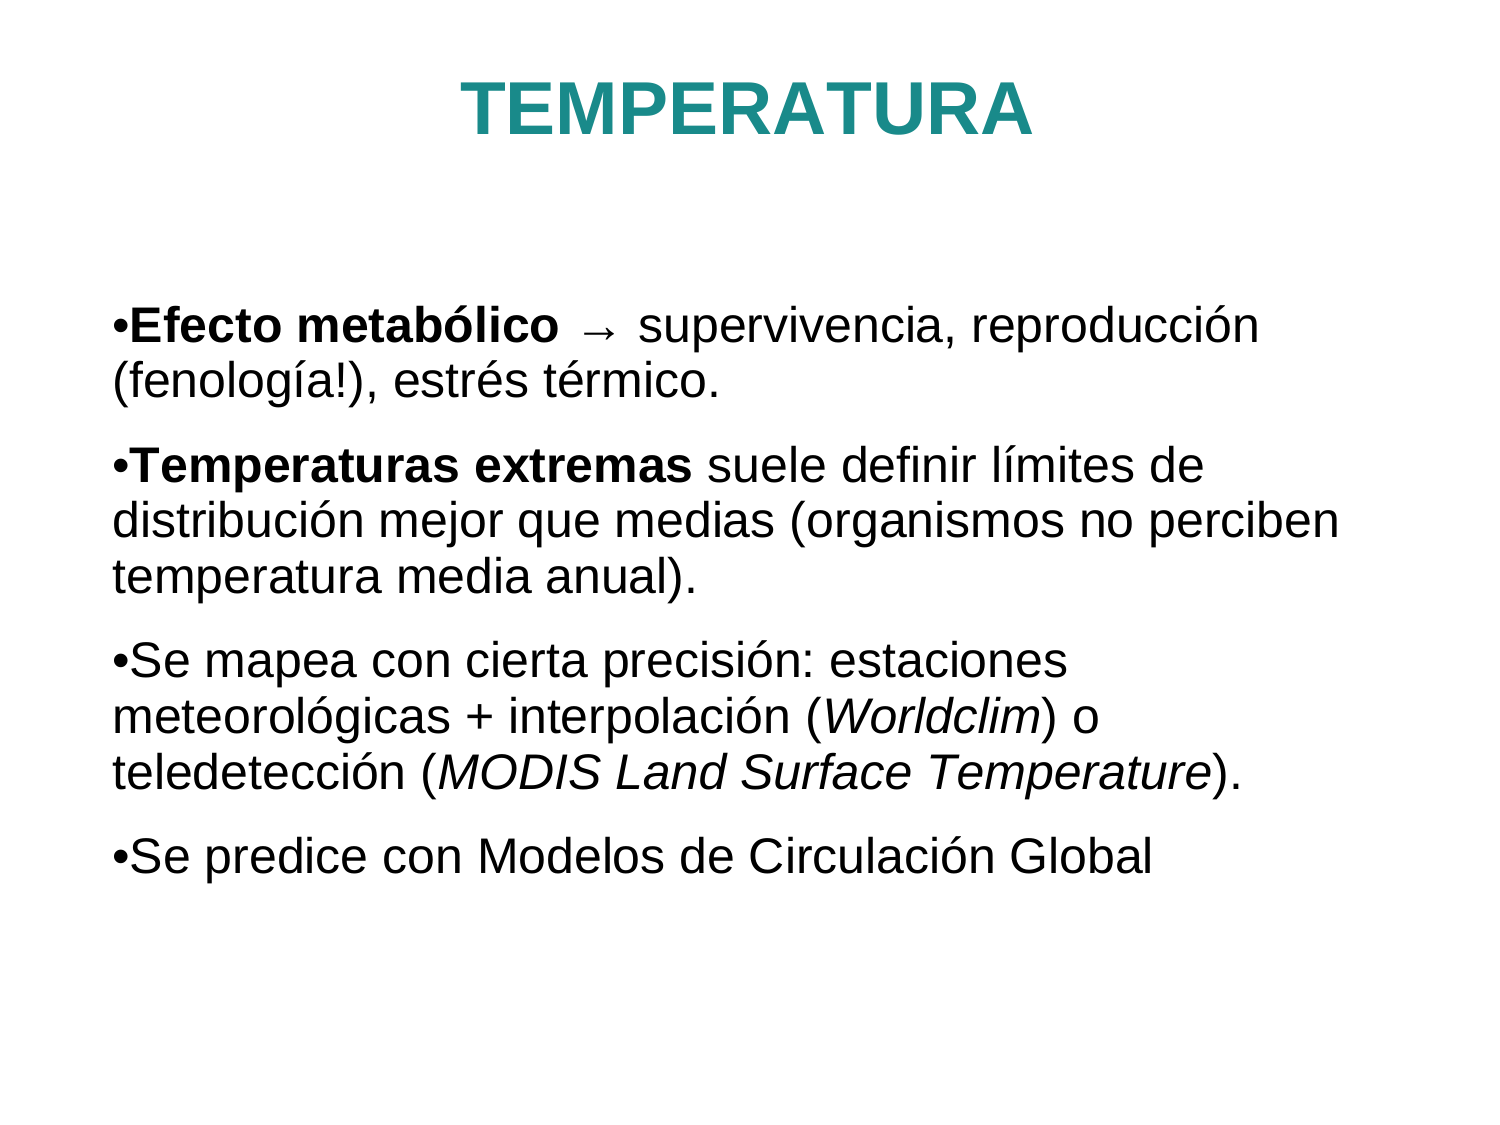

TEMPERATURA
# Efecto metabólico → supervivencia, reproducción (fenología!), estrés térmico.
Temperaturas extremas suele definir límites de distribución mejor que medias (organismos no perciben temperatura media anual).
Se mapea con cierta precisión: estaciones meteorológicas + interpolación (Worldclim) o teledetección (MODIS Land Surface Temperature).
Se predice con Modelos de Circulación Global